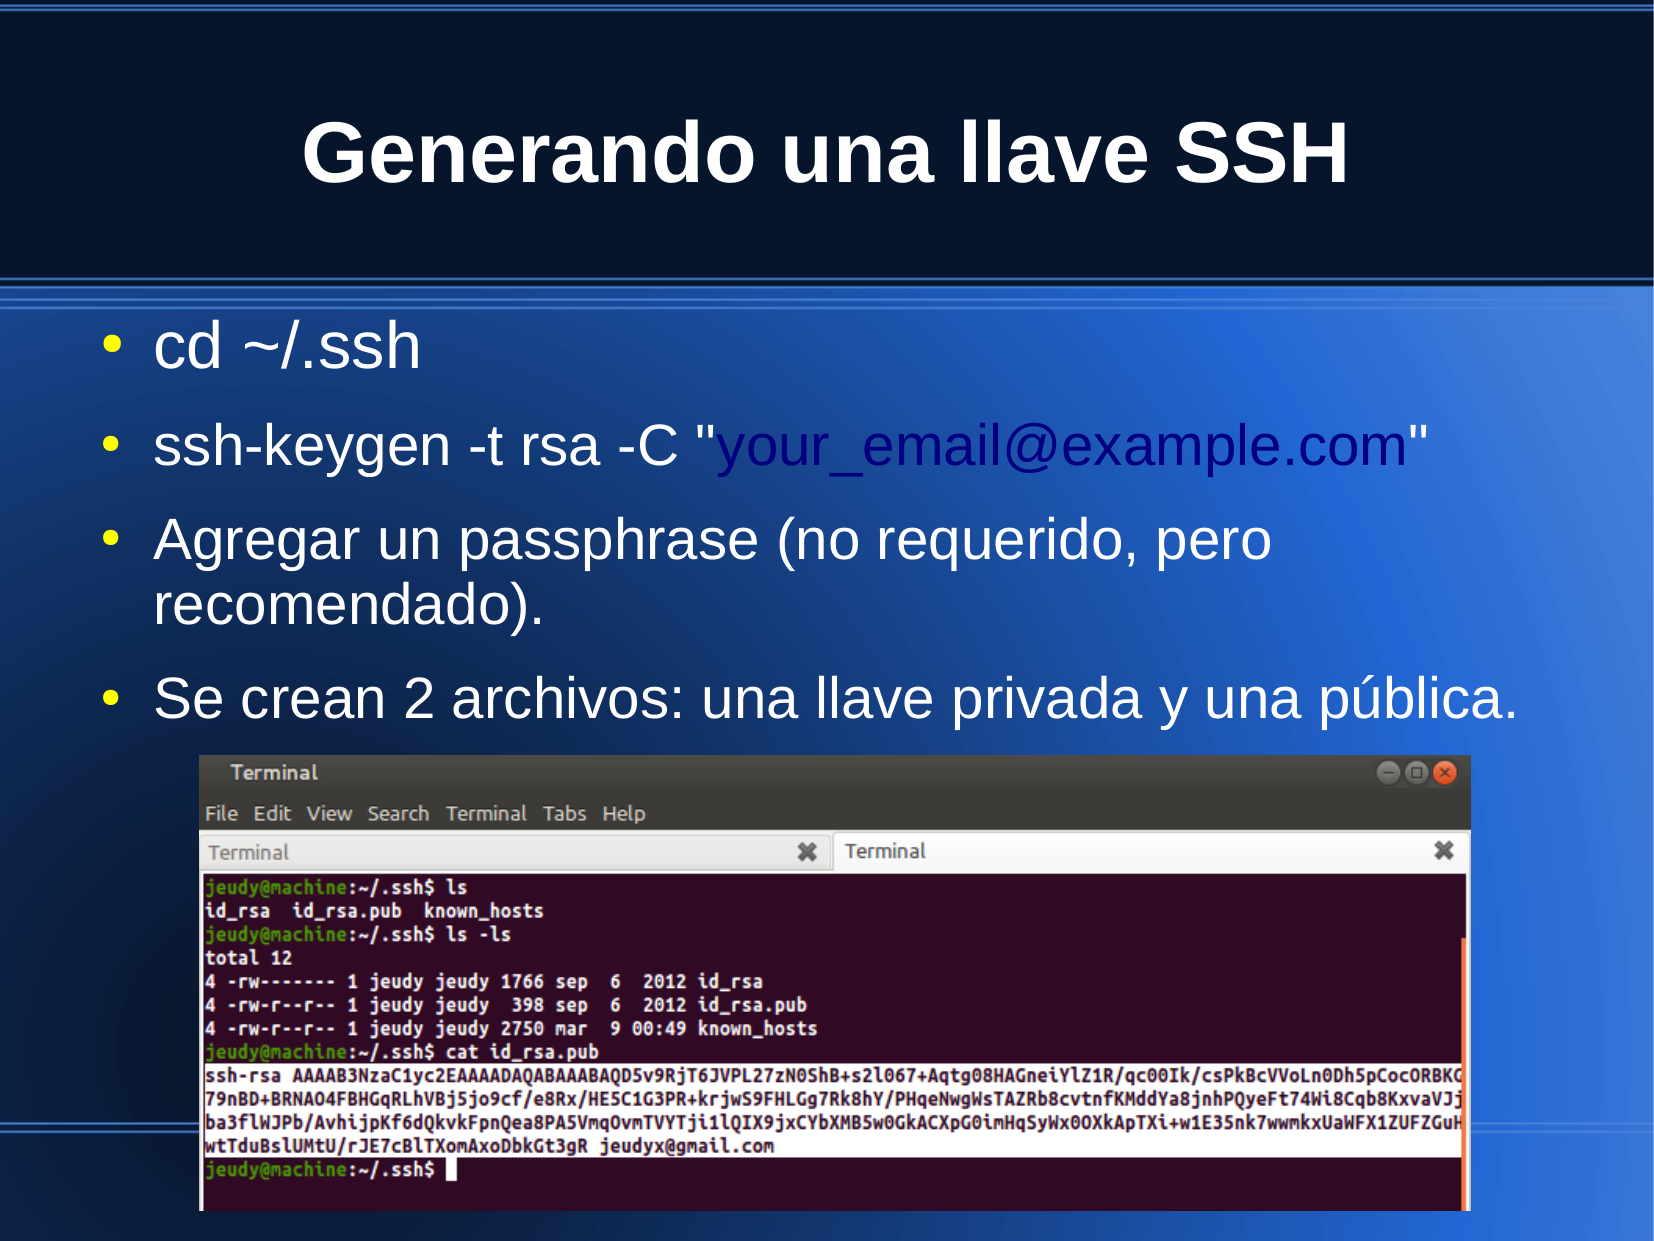

# Generando una llave SSH
cd ~/.ssh
ssh-keygen -t rsa -C "your_email@example.com"
Agregar un passphrase (no requerido, pero recomendado).
Se crean 2 archivos: una llave privada y una pública.